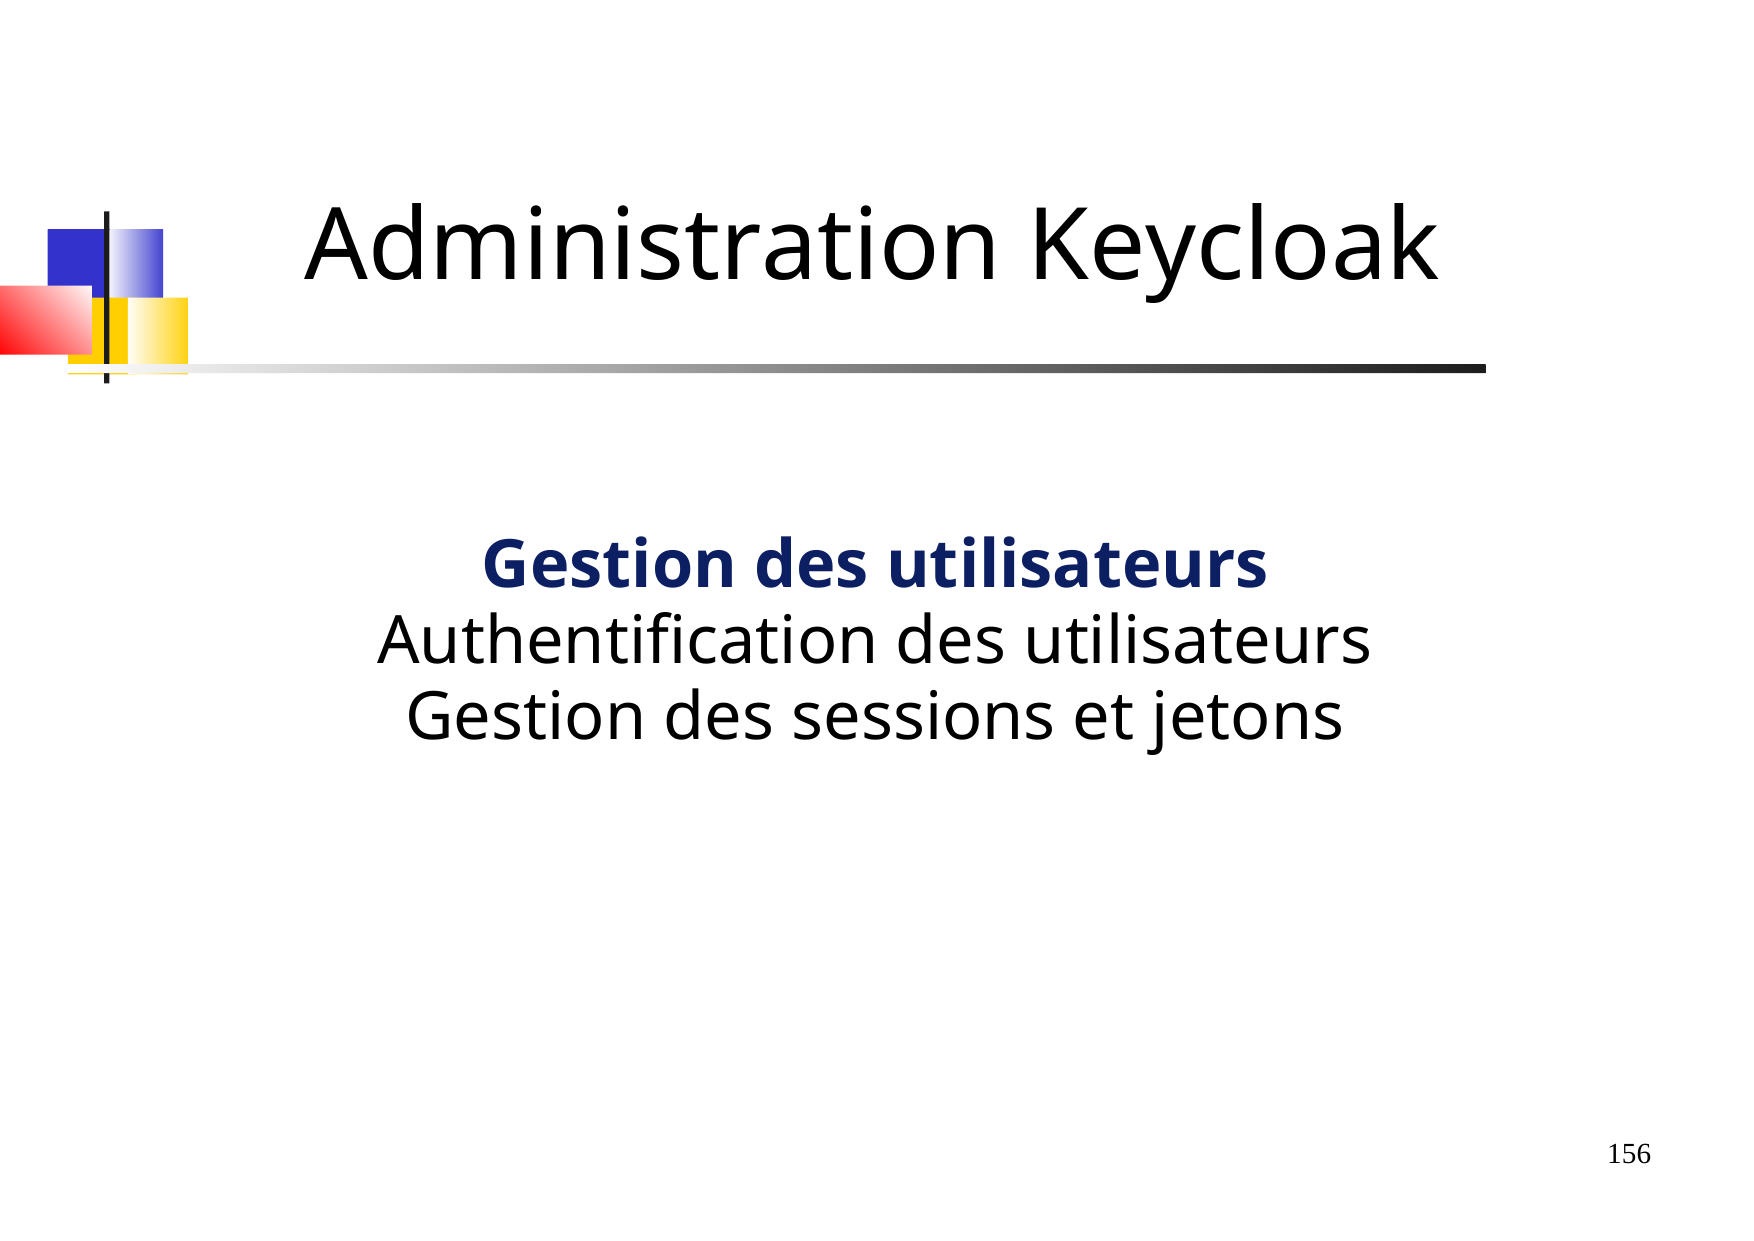

# Administration Keycloak
Gestion des utilisateurs
Authentification des utilisateurs
Gestion des sessions et jetons